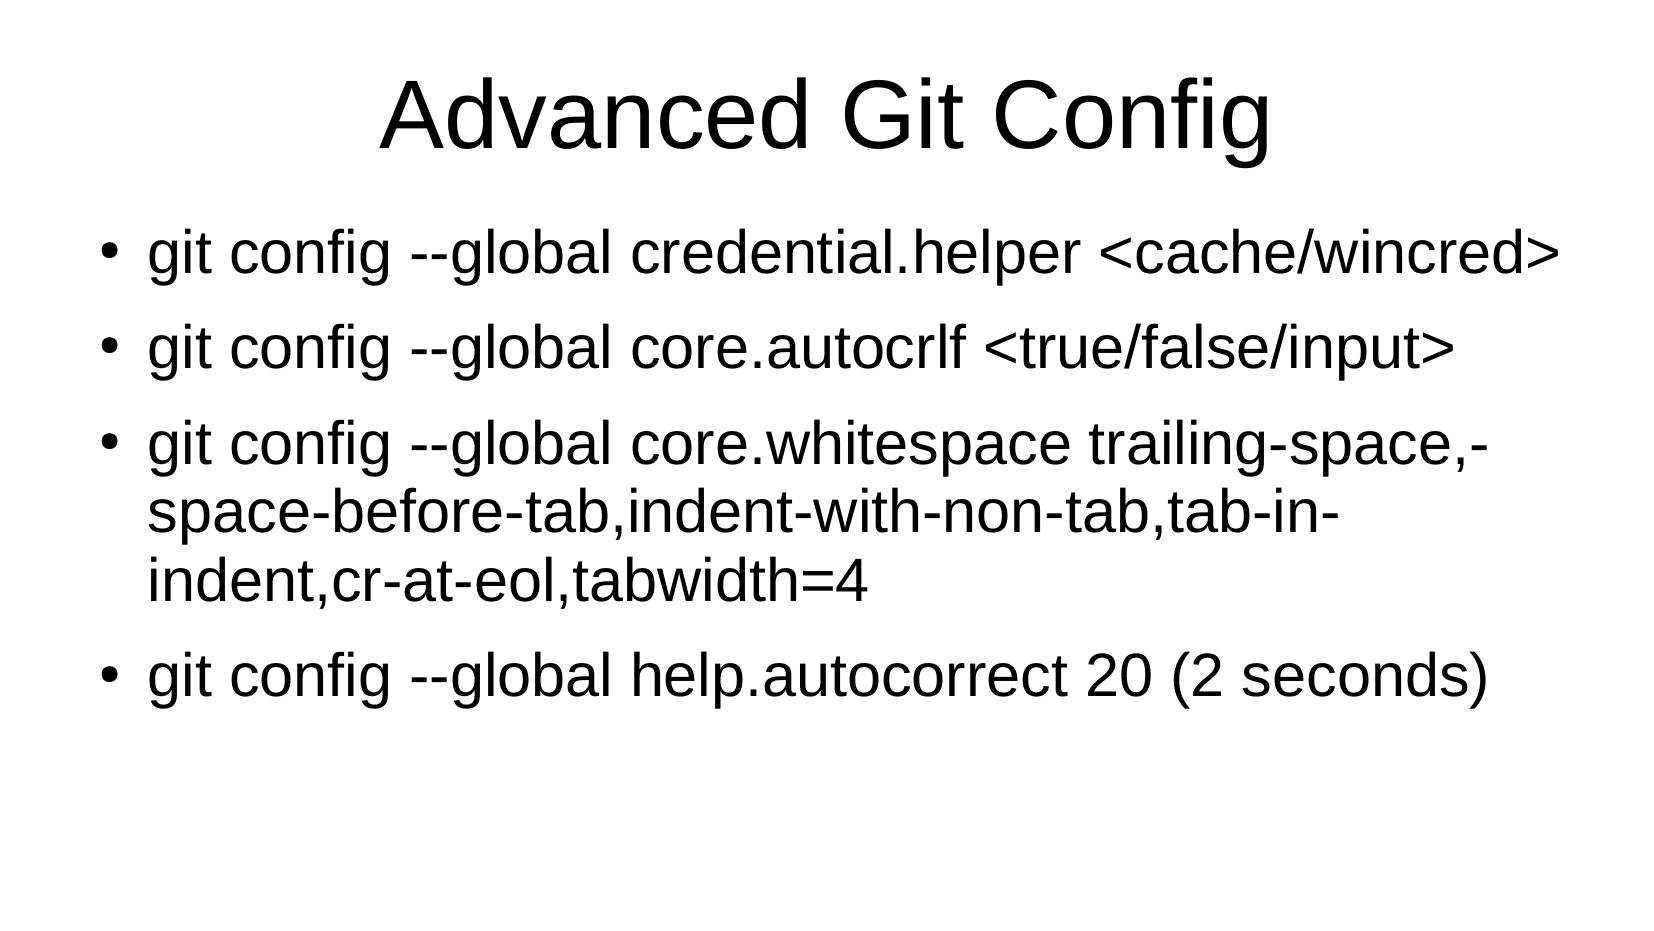

# Advanced Git Config
git config --global credential.helper <cache/wincred>
git config --global core.autocrlf <true/false/input>
git config --global core.whitespace trailing-space,-space-before-tab,indent-with-non-tab,tab-in-indent,cr-at-eol,tabwidth=4
git config --global help.autocorrect 20 (2 seconds)